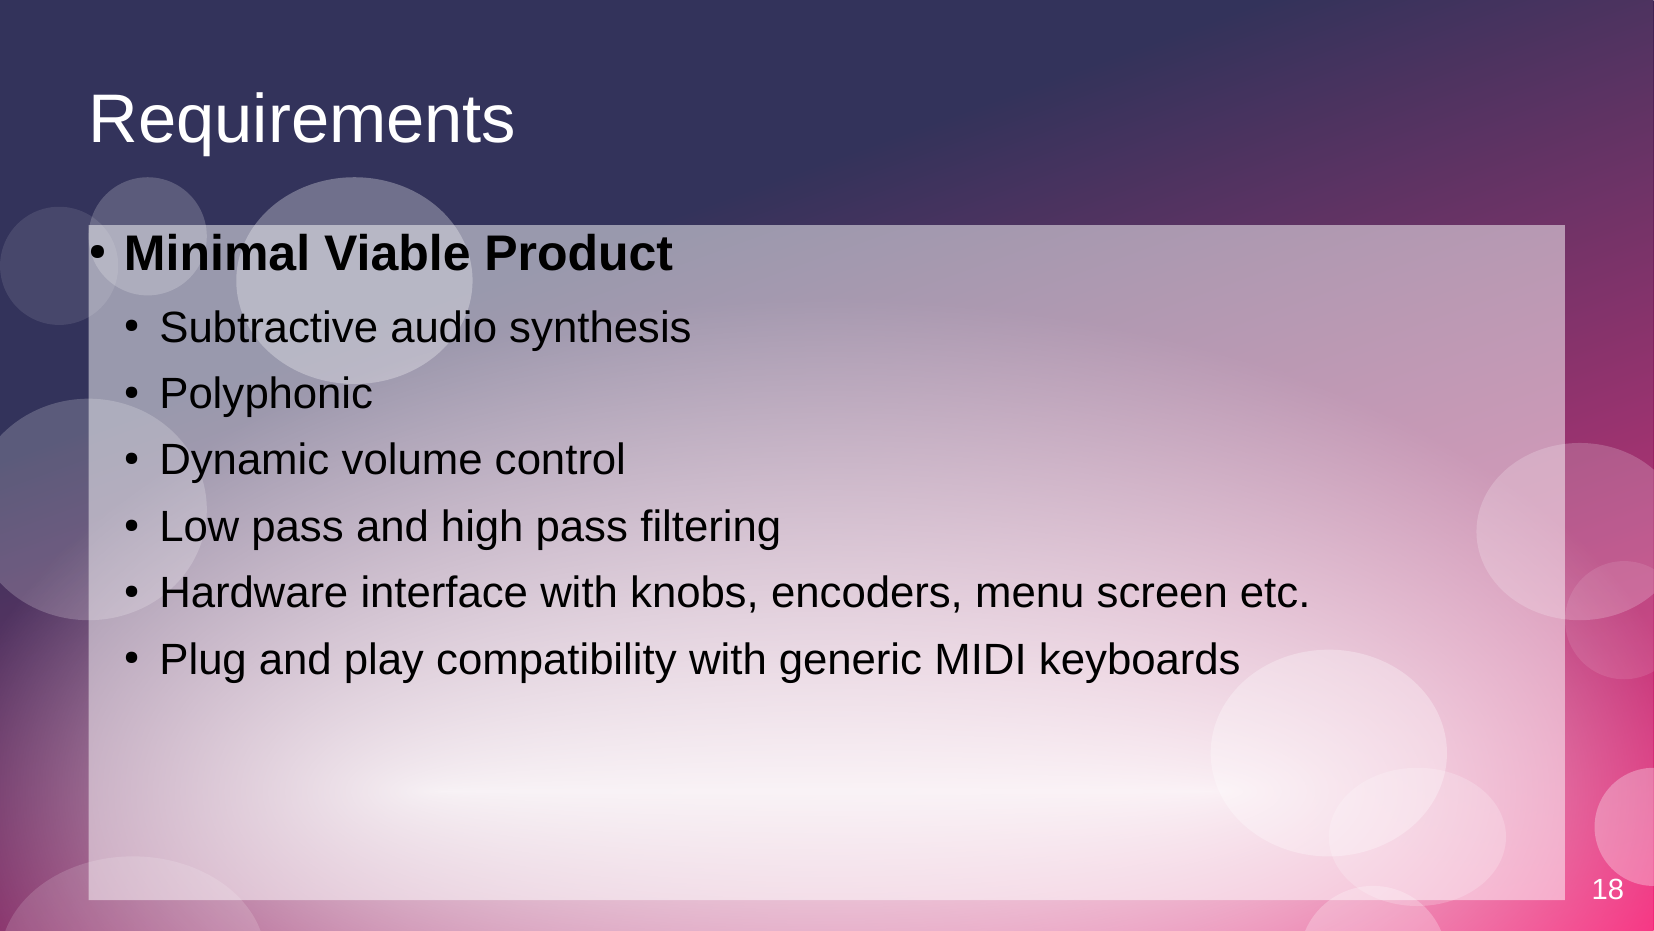

# Requirements
Minimal Viable Product
Subtractive audio synthesis
Polyphonic
Dynamic volume control
Low pass and high pass filtering
Hardware interface with knobs, encoders, menu screen etc.
Plug and play compatibility with generic MIDI keyboards